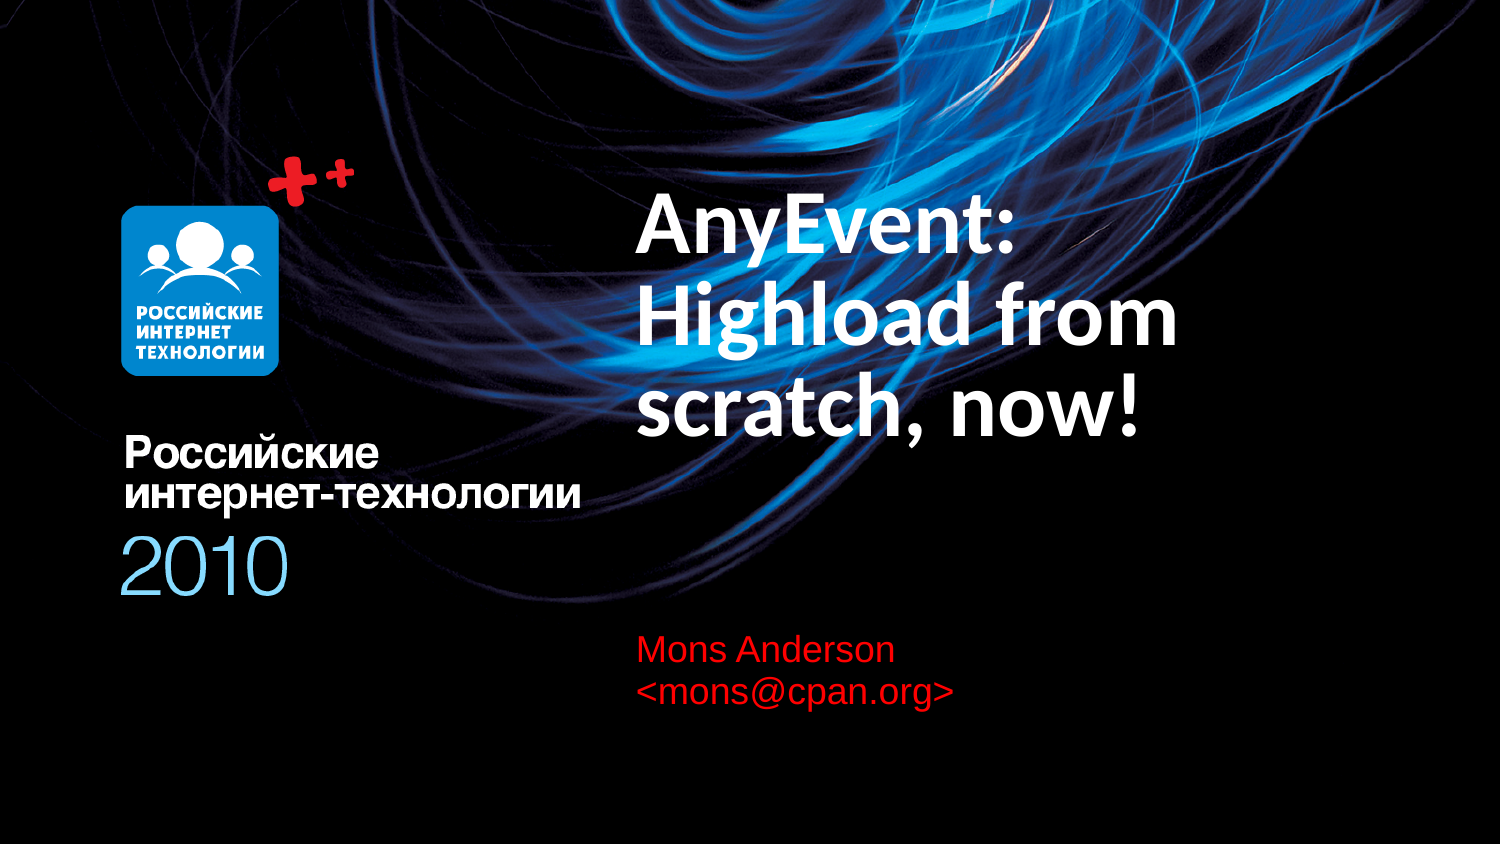

# AnyEvent: Highload from scratch, now!
Mons Anderson
<mons@cpan.org>